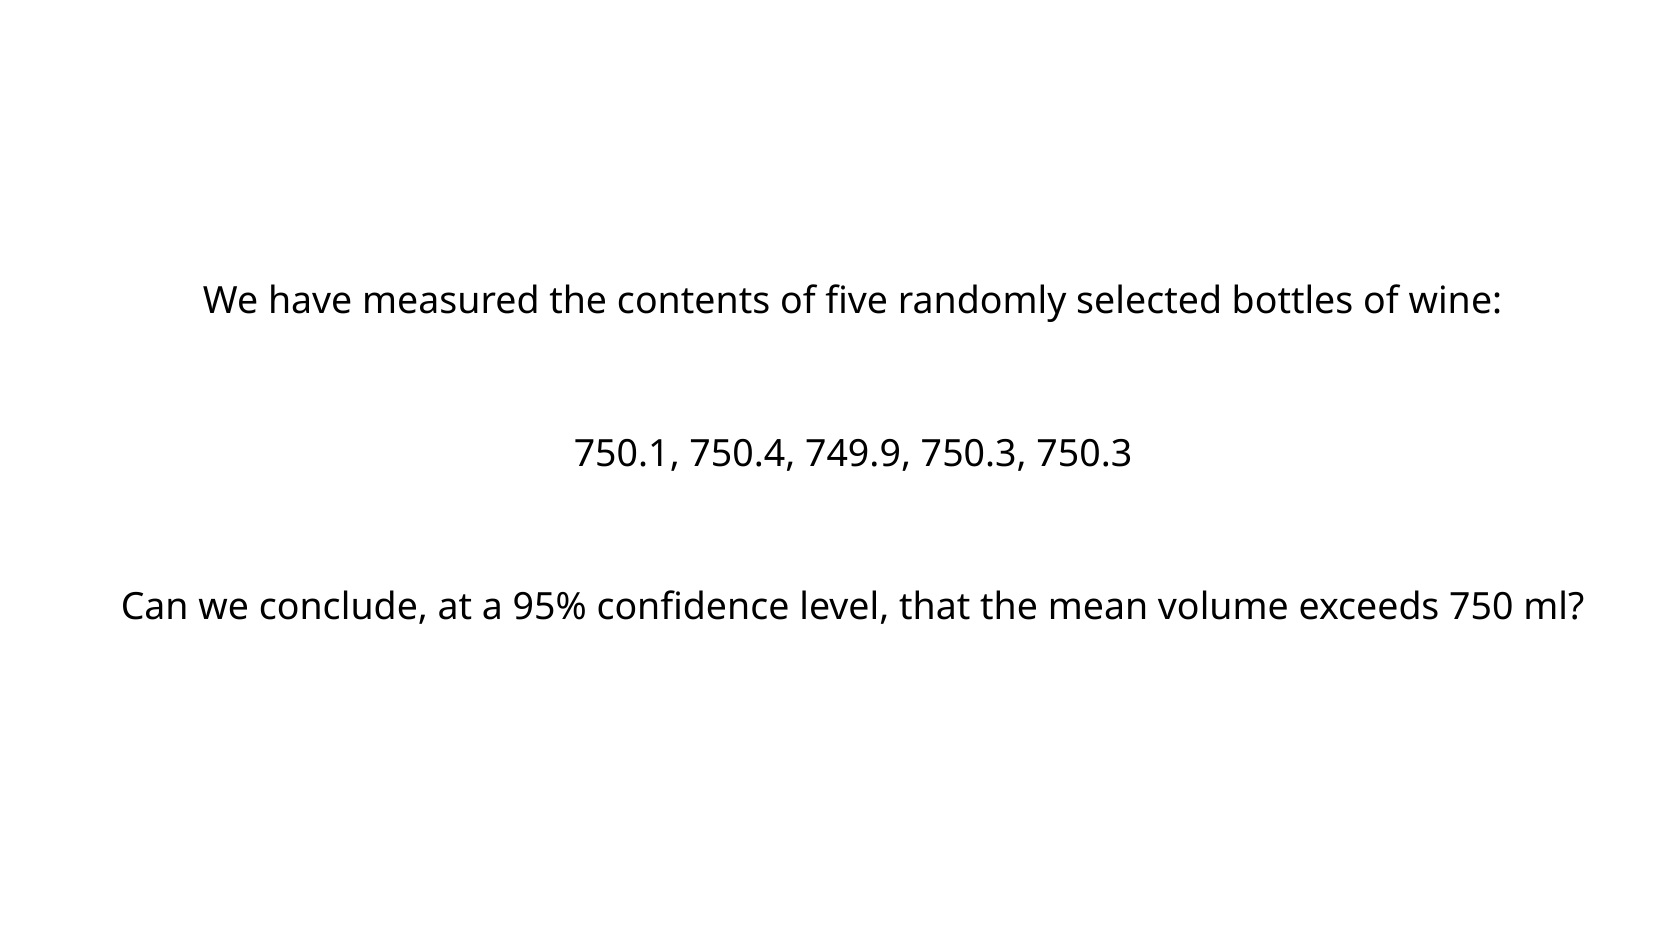

We have measured the contents of five randomly selected bottles of wine:
750.1, 750.4, 749.9, 750.3, 750.3
Can we conclude, at a 95% confidence level, that the mean volume exceeds 750 ml?